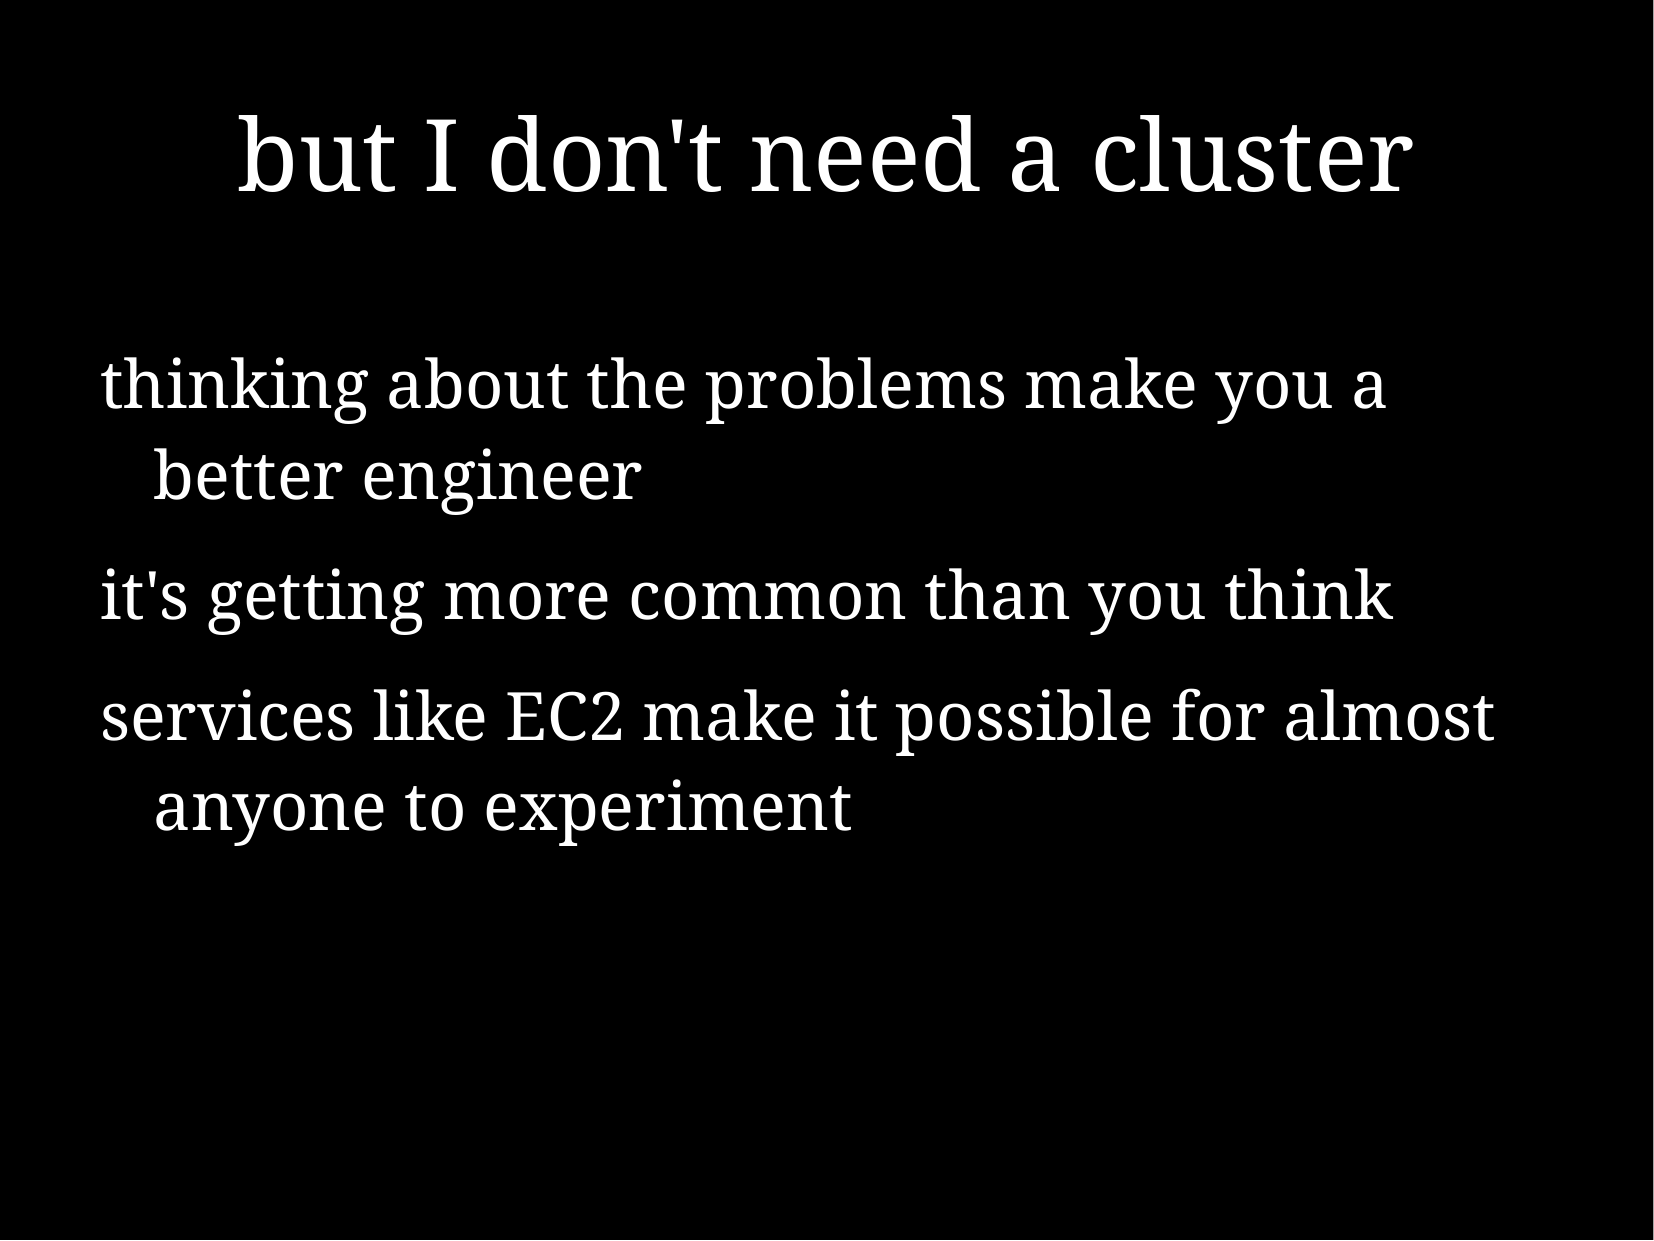

# but I don't need a cluster
thinking about the problems make you a better engineer
it's getting more common than you think
services like EC2 make it possible for almost anyone to experiment